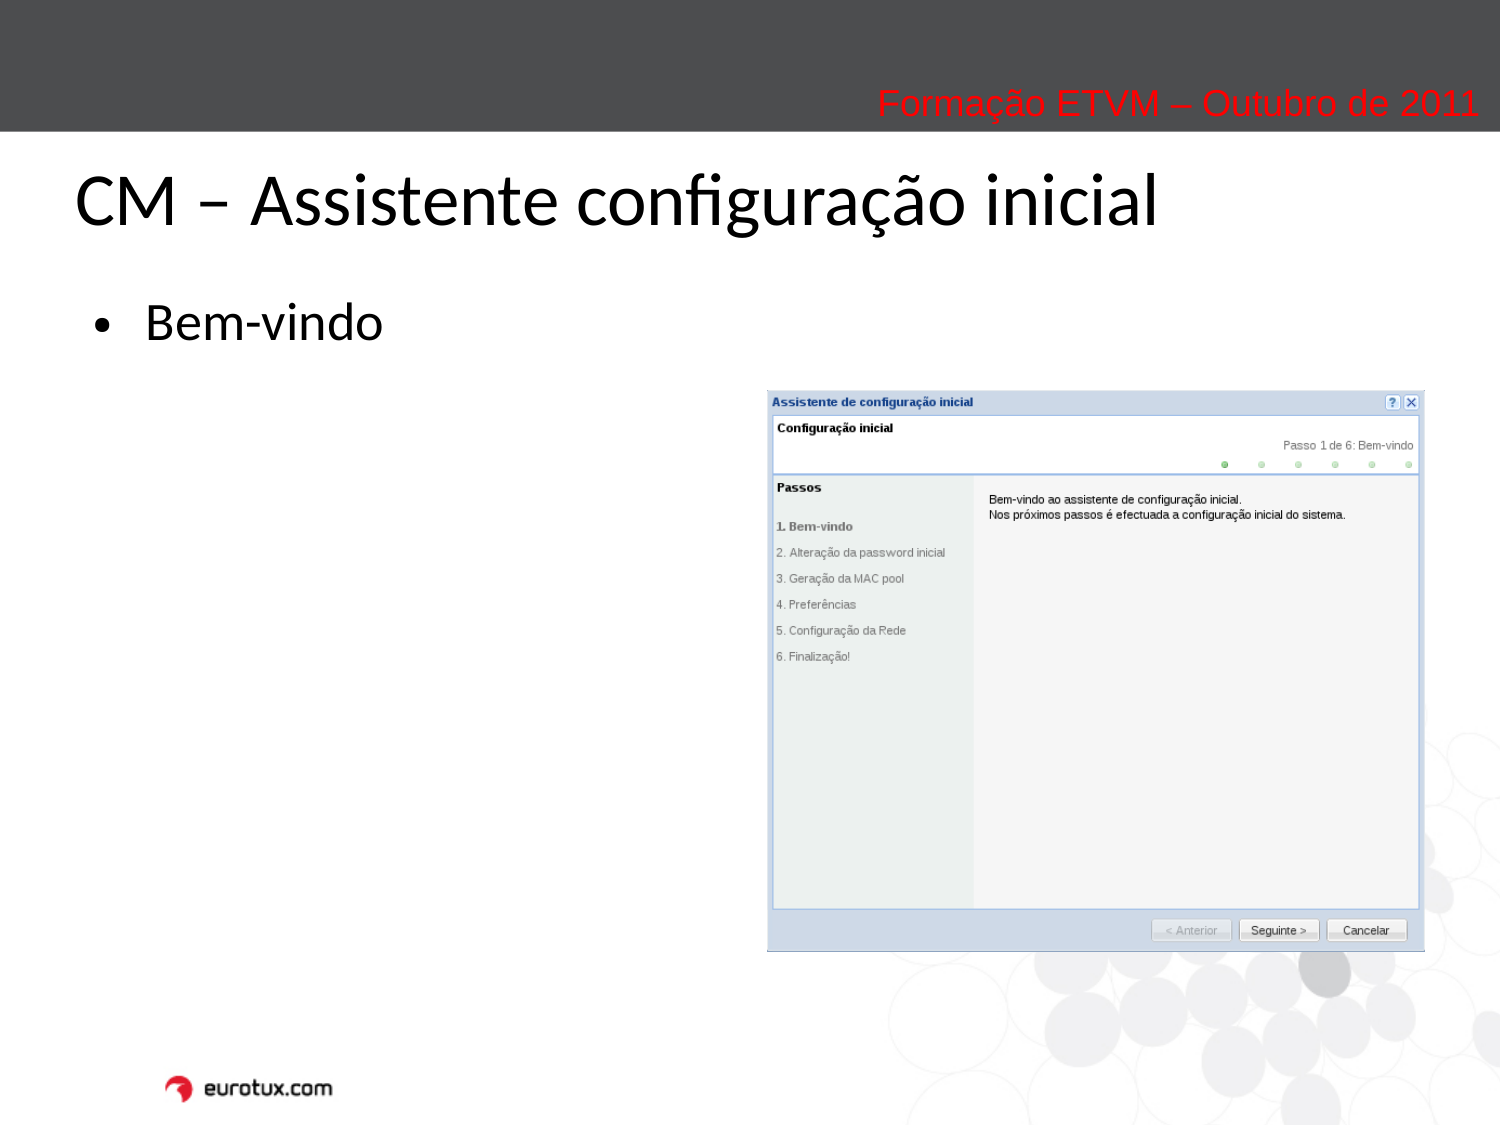

# CM – Assistente configuração inicial
Bem-vindo